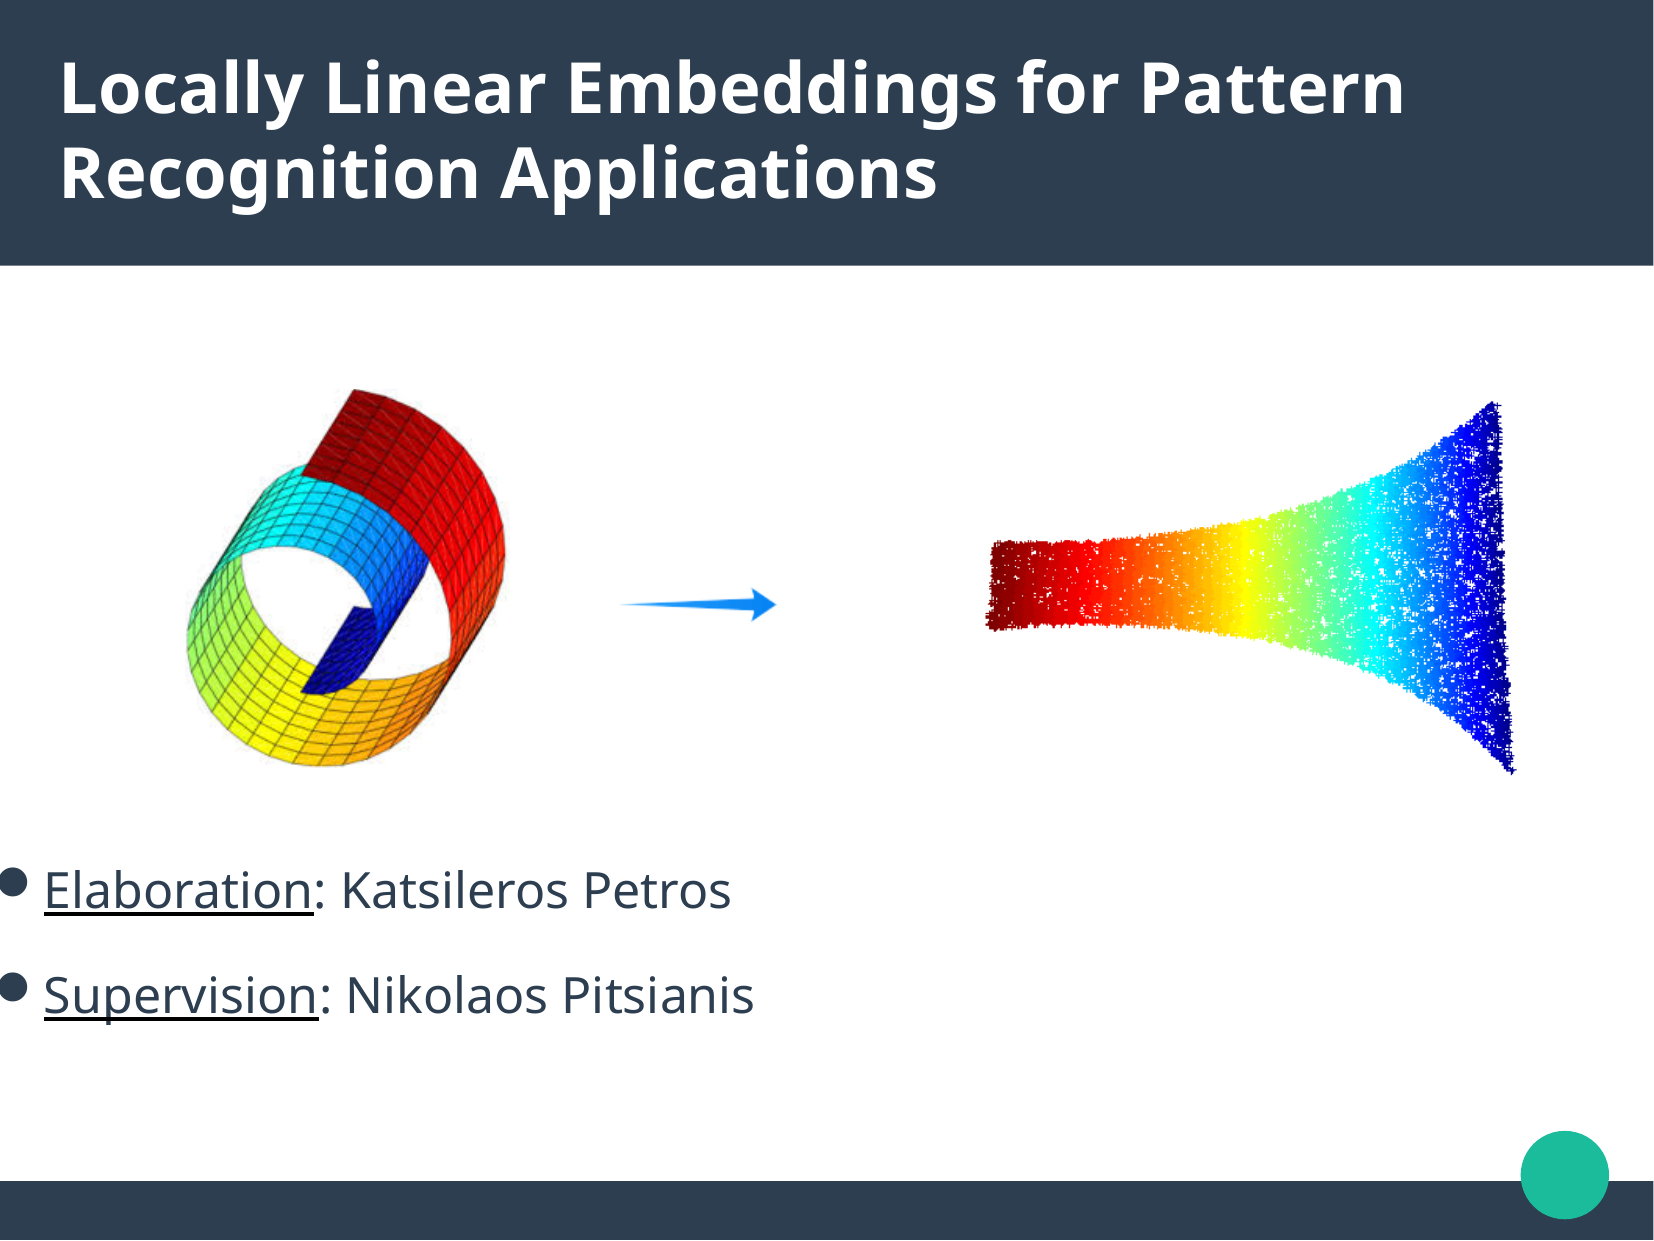

Locally Linear Embeddings for Pattern Recognition Applications
Elaboration: Katsileros Petros
Supervision: Nikolaos Pitsianis